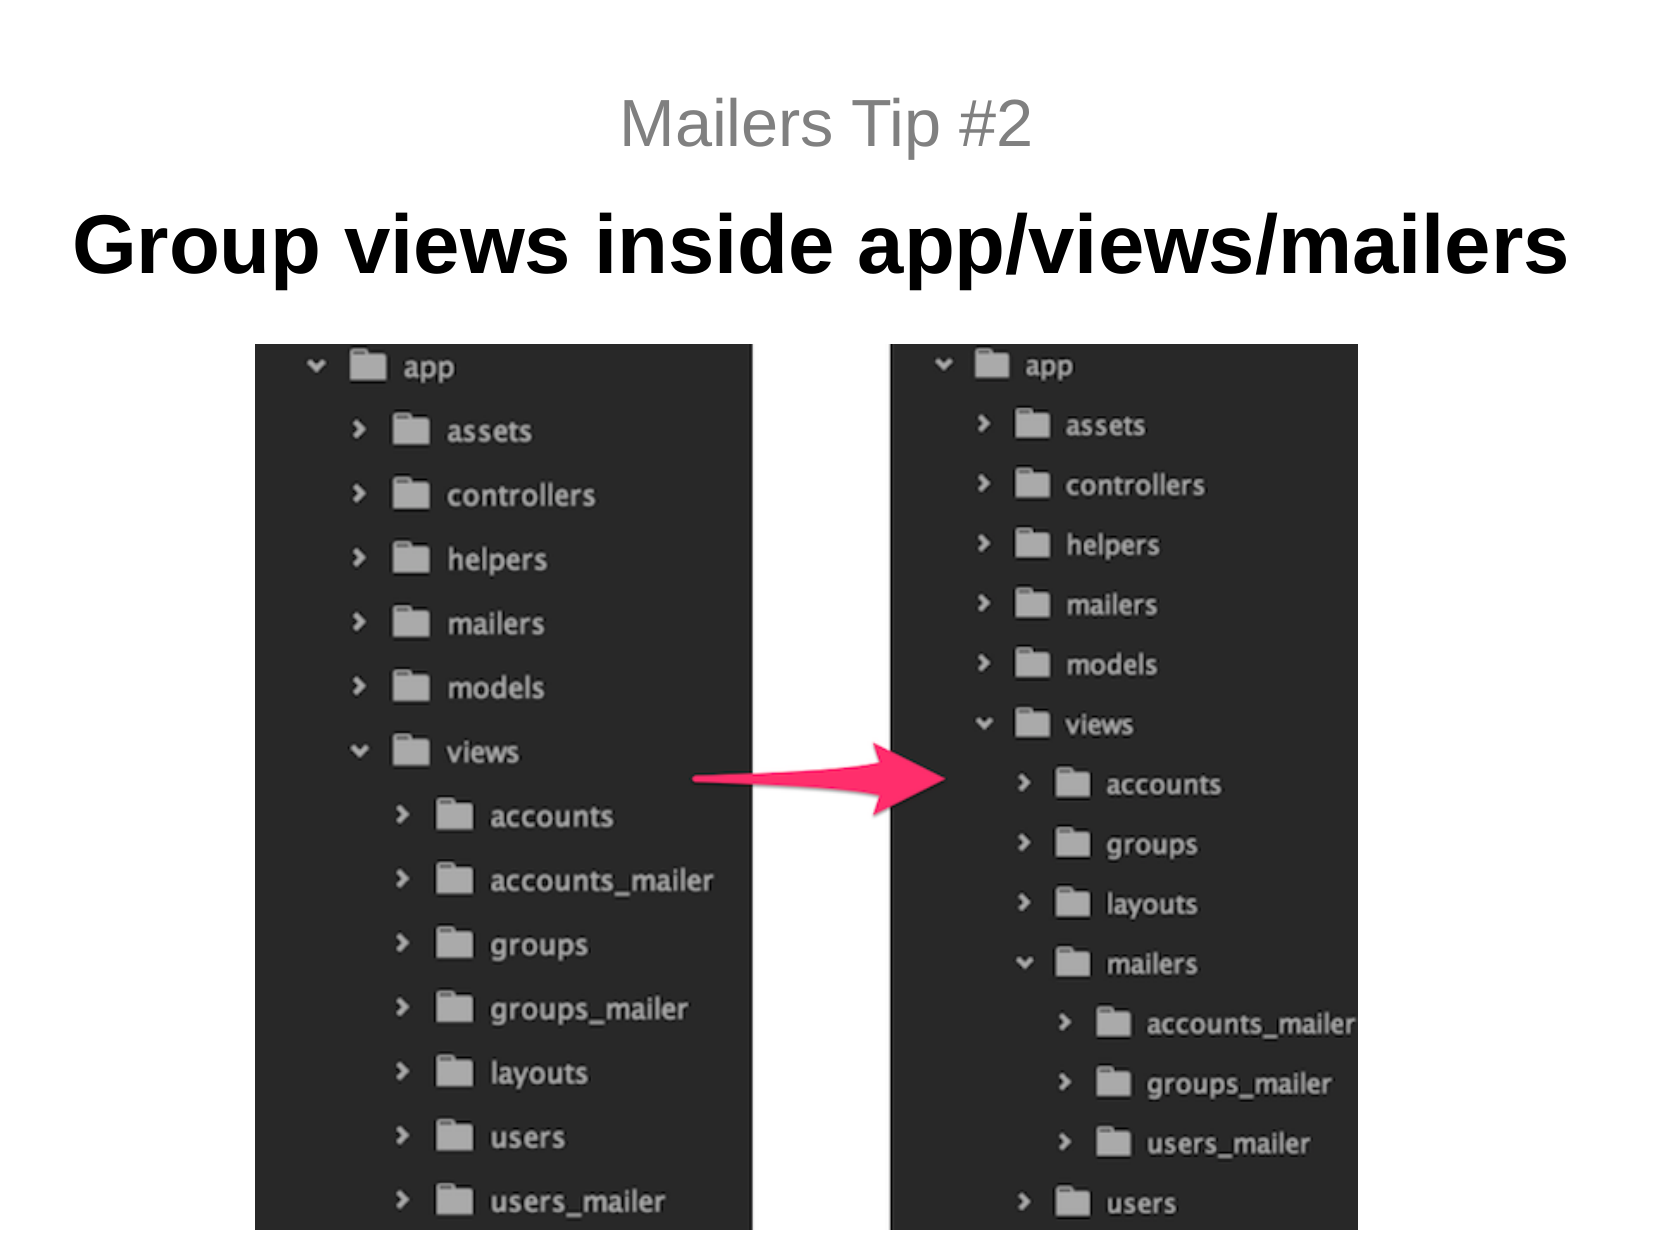

# Mailers Tip #2
Group views inside app/views/mailers